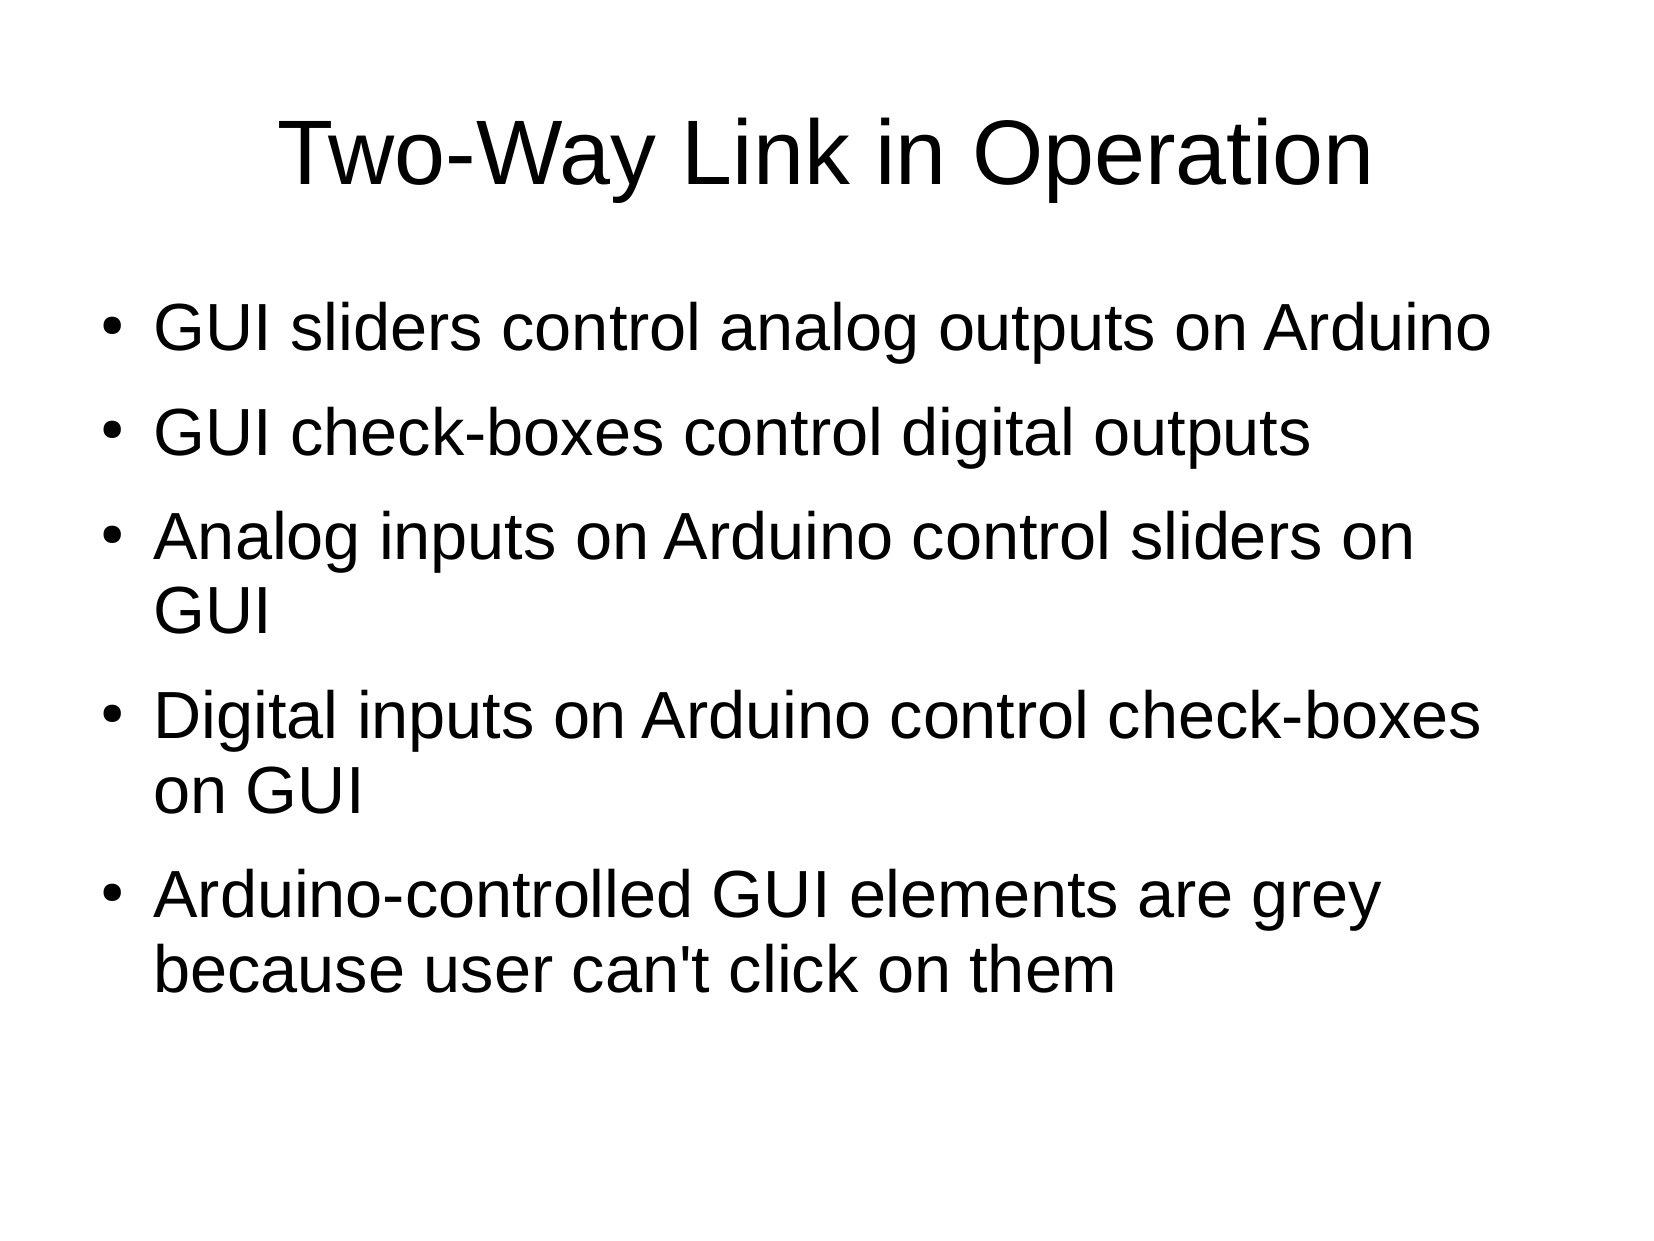

# Two-Way Link in Operation
GUI sliders control analog outputs on Arduino
GUI check-boxes control digital outputs
Analog inputs on Arduino control sliders on GUI
Digital inputs on Arduino control check-boxes on GUI
Arduino-controlled GUI elements are grey because user can't click on them